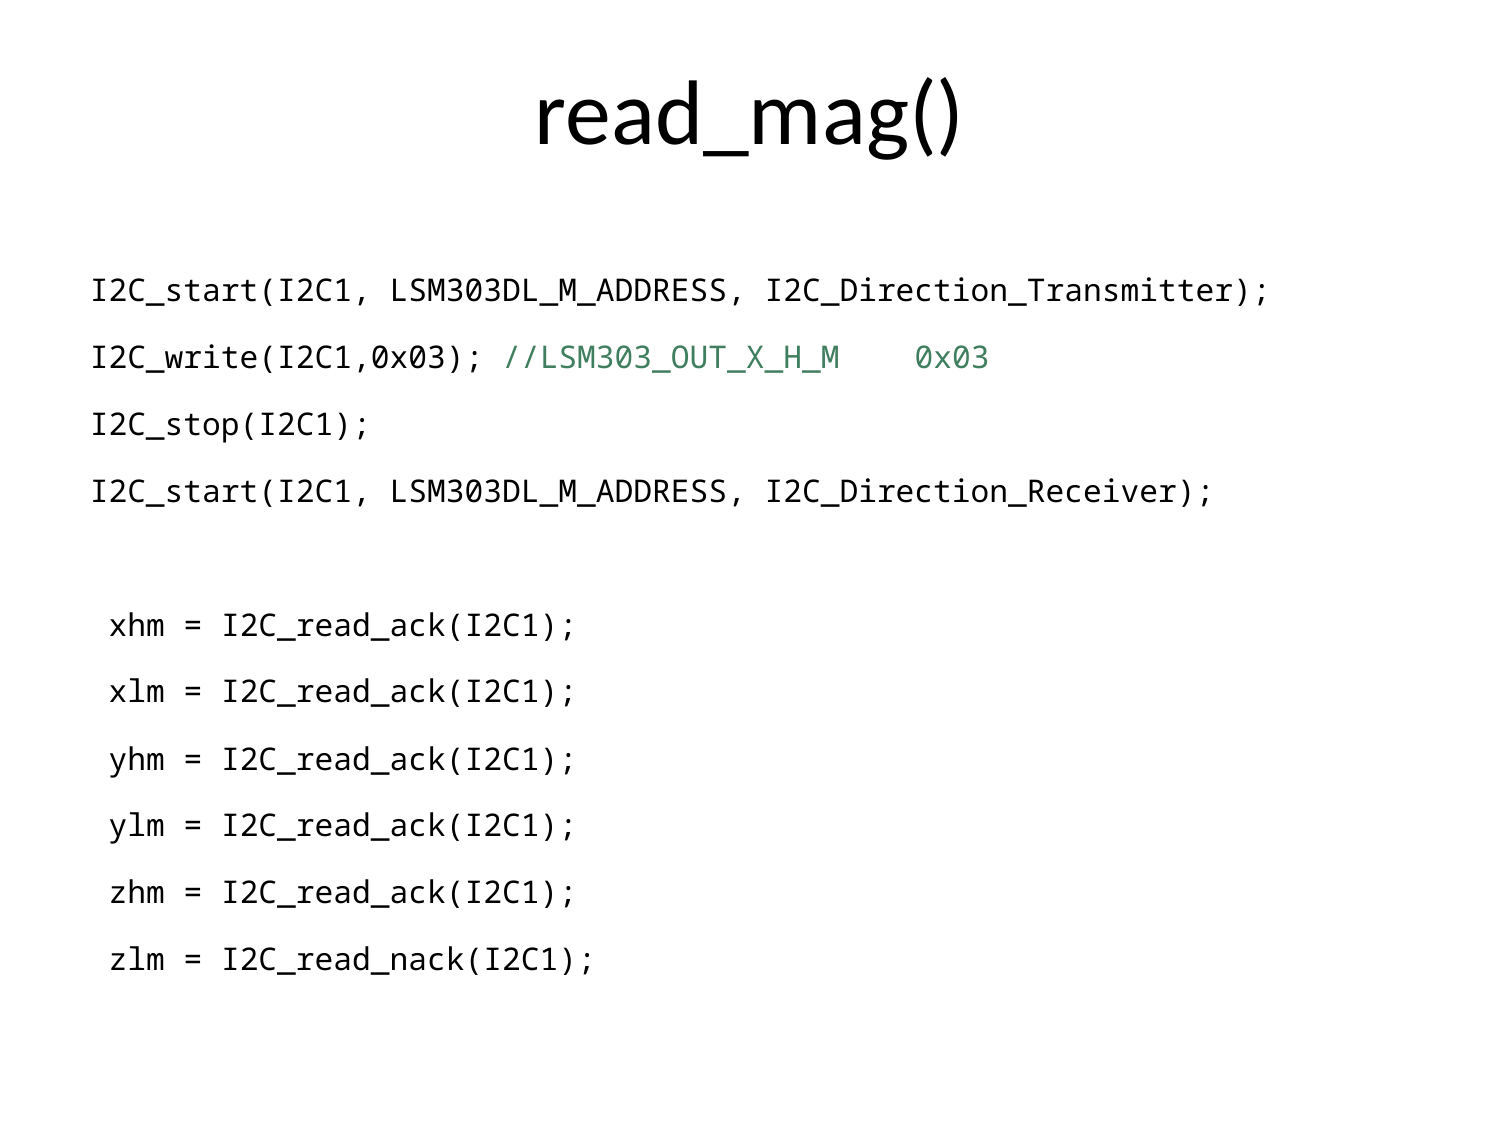

# read_mag()
I2C_start(I2C1, LSM303DL_M_ADDRESS, I2C_Direction_Transmitter);
I2C_write(I2C1,0x03); //LSM303_OUT_X_H_M 0x03
I2C_stop(I2C1);
I2C_start(I2C1, LSM303DL_M_ADDRESS, I2C_Direction_Receiver);
 xhm = I2C_read_ack(I2C1);
 xlm = I2C_read_ack(I2C1);
 yhm = I2C_read_ack(I2C1);
 ylm = I2C_read_ack(I2C1);
 zhm = I2C_read_ack(I2C1);
 zlm = I2C_read_nack(I2C1);